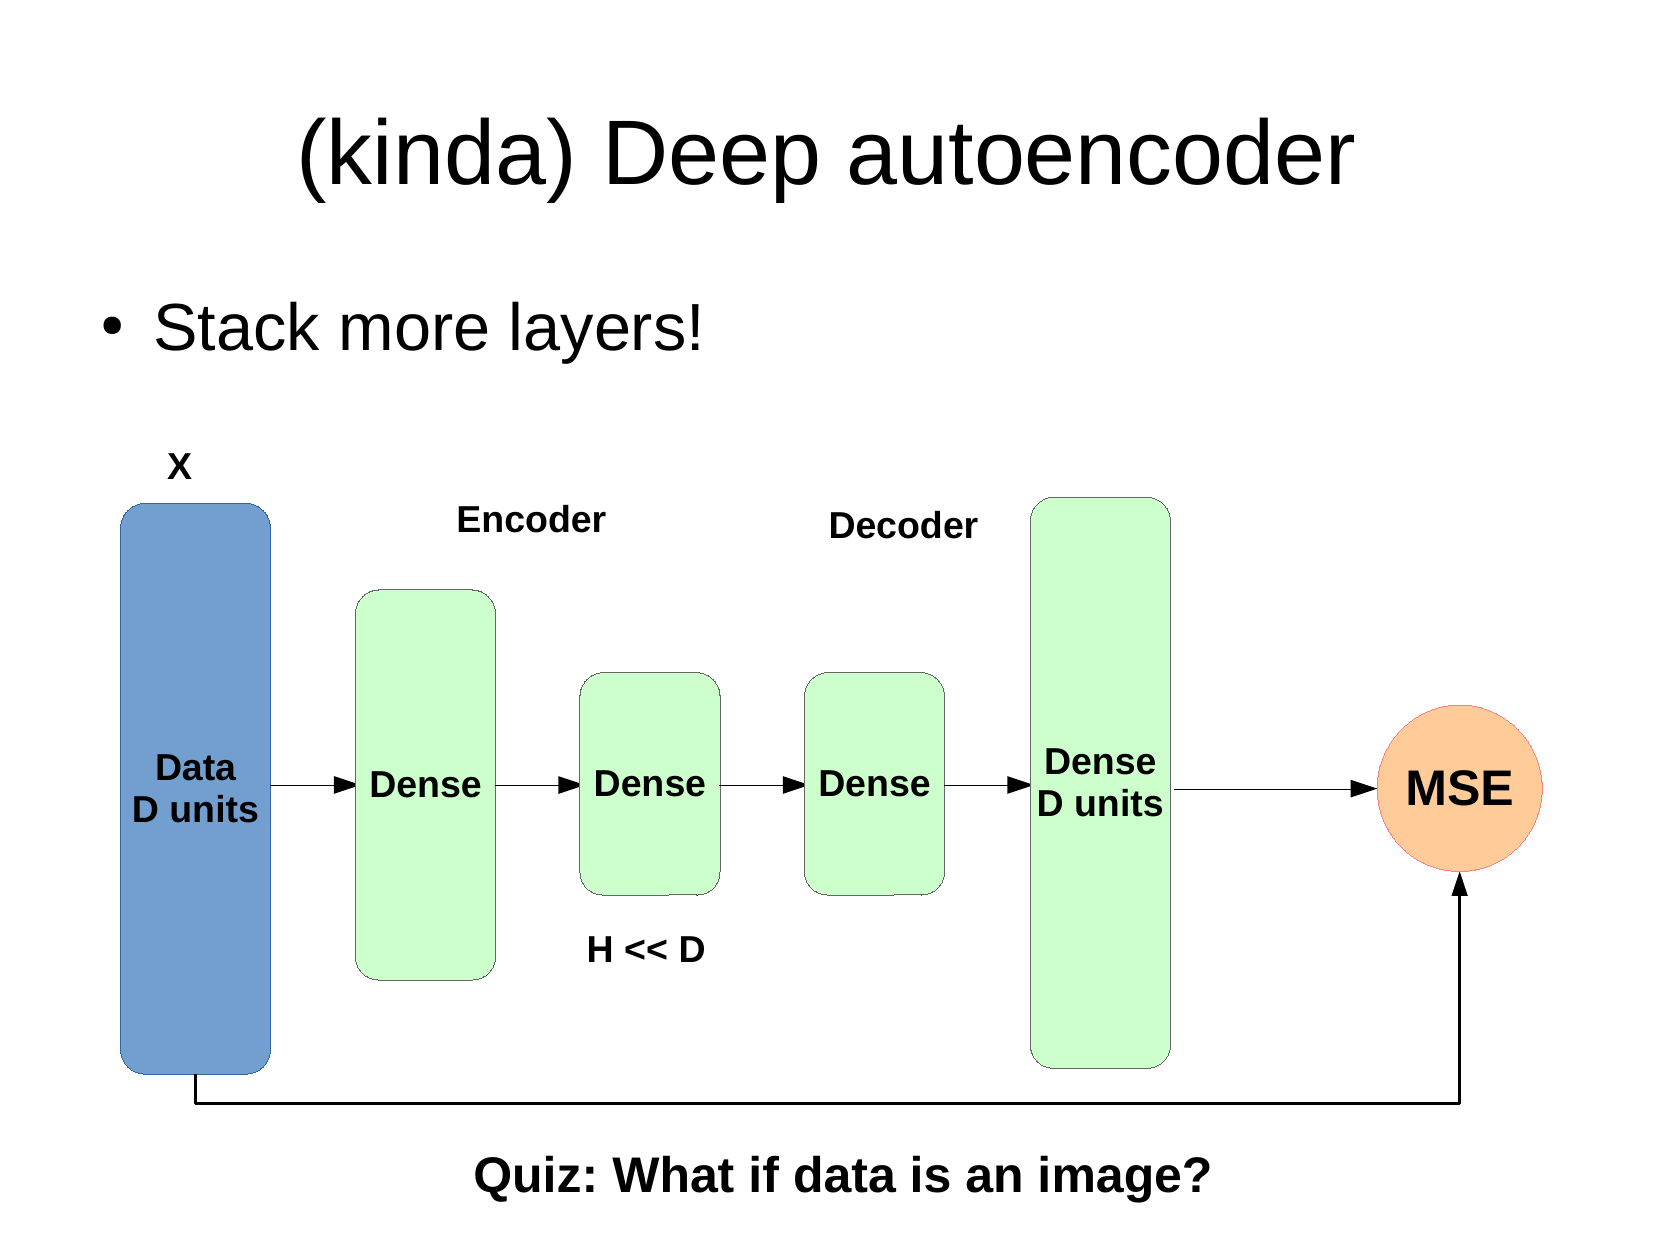

# (kinda) Deep autoencoder
Stack more layers!
X
Encoder
Decoder
Dense
D units
Data
D units
Dense
Dense
Dense
MSE
H << D
Quiz: What if data is an image?